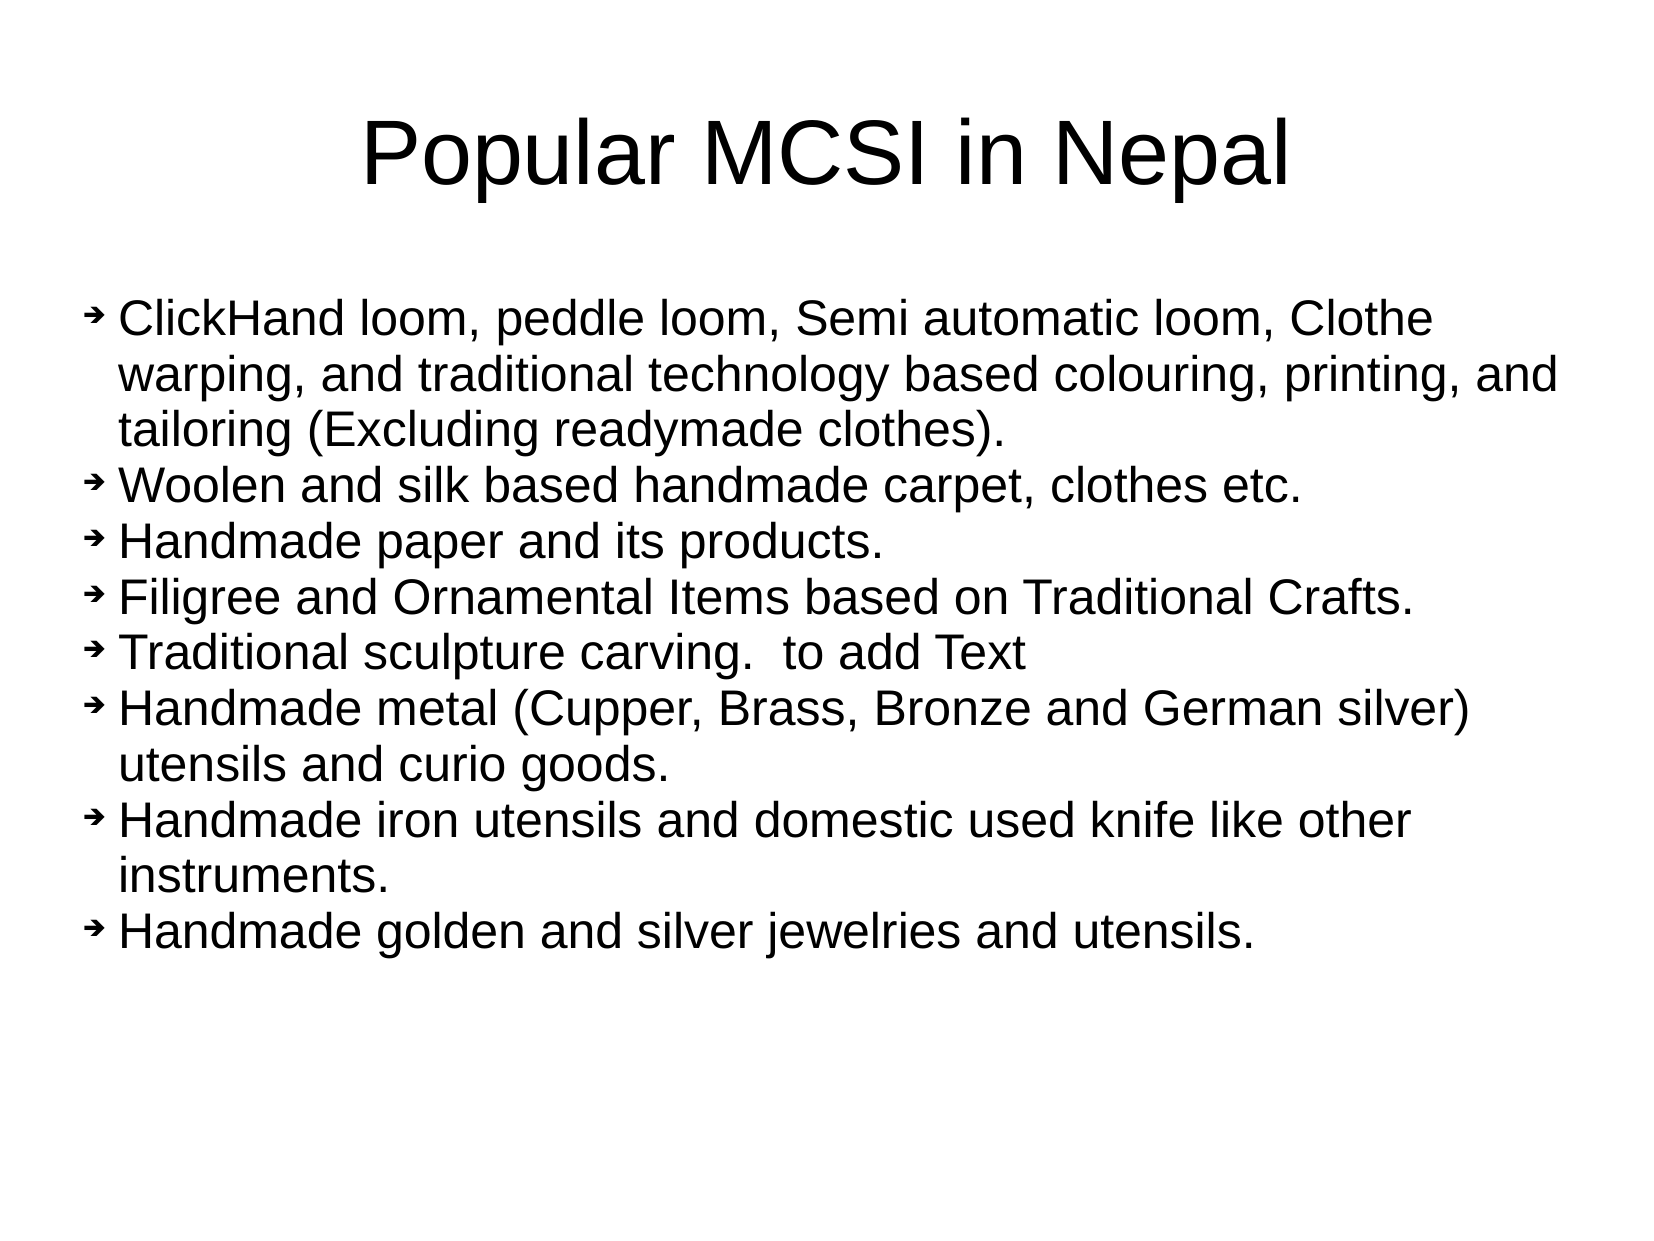

# Popular MCSI in Nepal
ClickHand loom, peddle loom, Semi automatic loom, Clothe warping, and traditional technology based colouring, printing, and tailoring (Excluding readymade clothes).
Woolen and silk based handmade carpet, clothes etc.
Handmade paper and its products.
Filigree and Ornamental Items based on Traditional Crafts.
Traditional sculpture carving. to add Text
Handmade metal (Cupper, Brass, Bronze and German silver) utensils and curio goods.
Handmade iron utensils and domestic used knife like other instruments.
Handmade golden and silver jewelries and utensils.